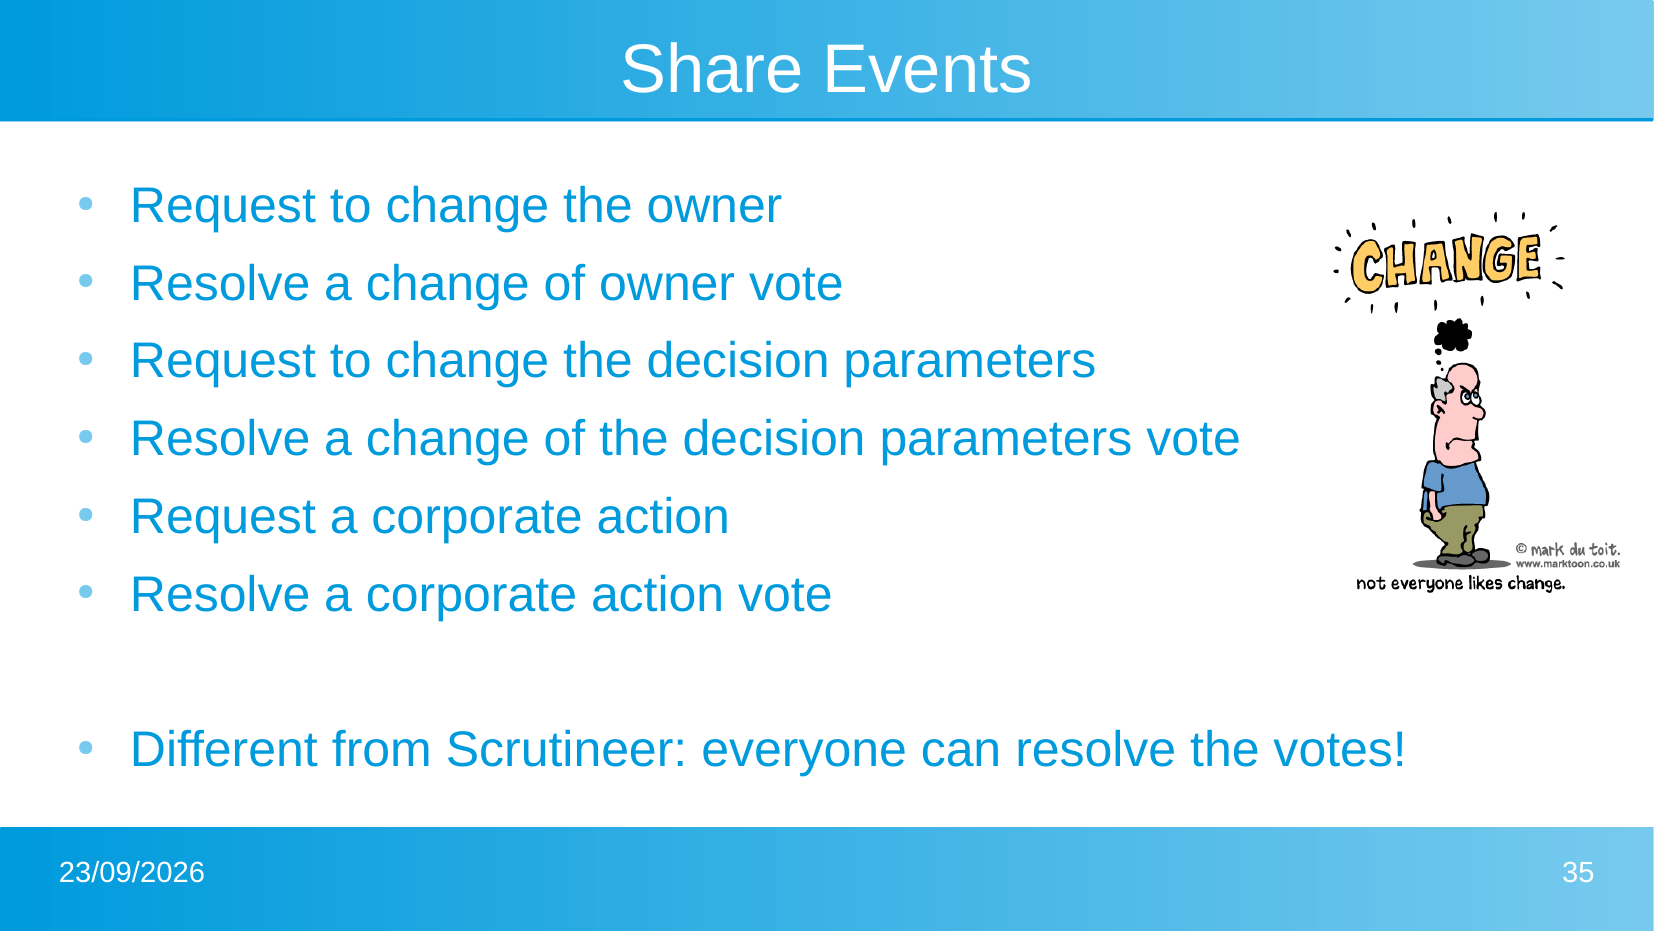

# Share Events
Request to change the owner
Resolve a change of owner vote
Request to change the decision parameters
Resolve a change of the decision parameters vote
Request a corporate action
Resolve a corporate action vote
Different from Scrutineer: everyone can resolve the votes!
35